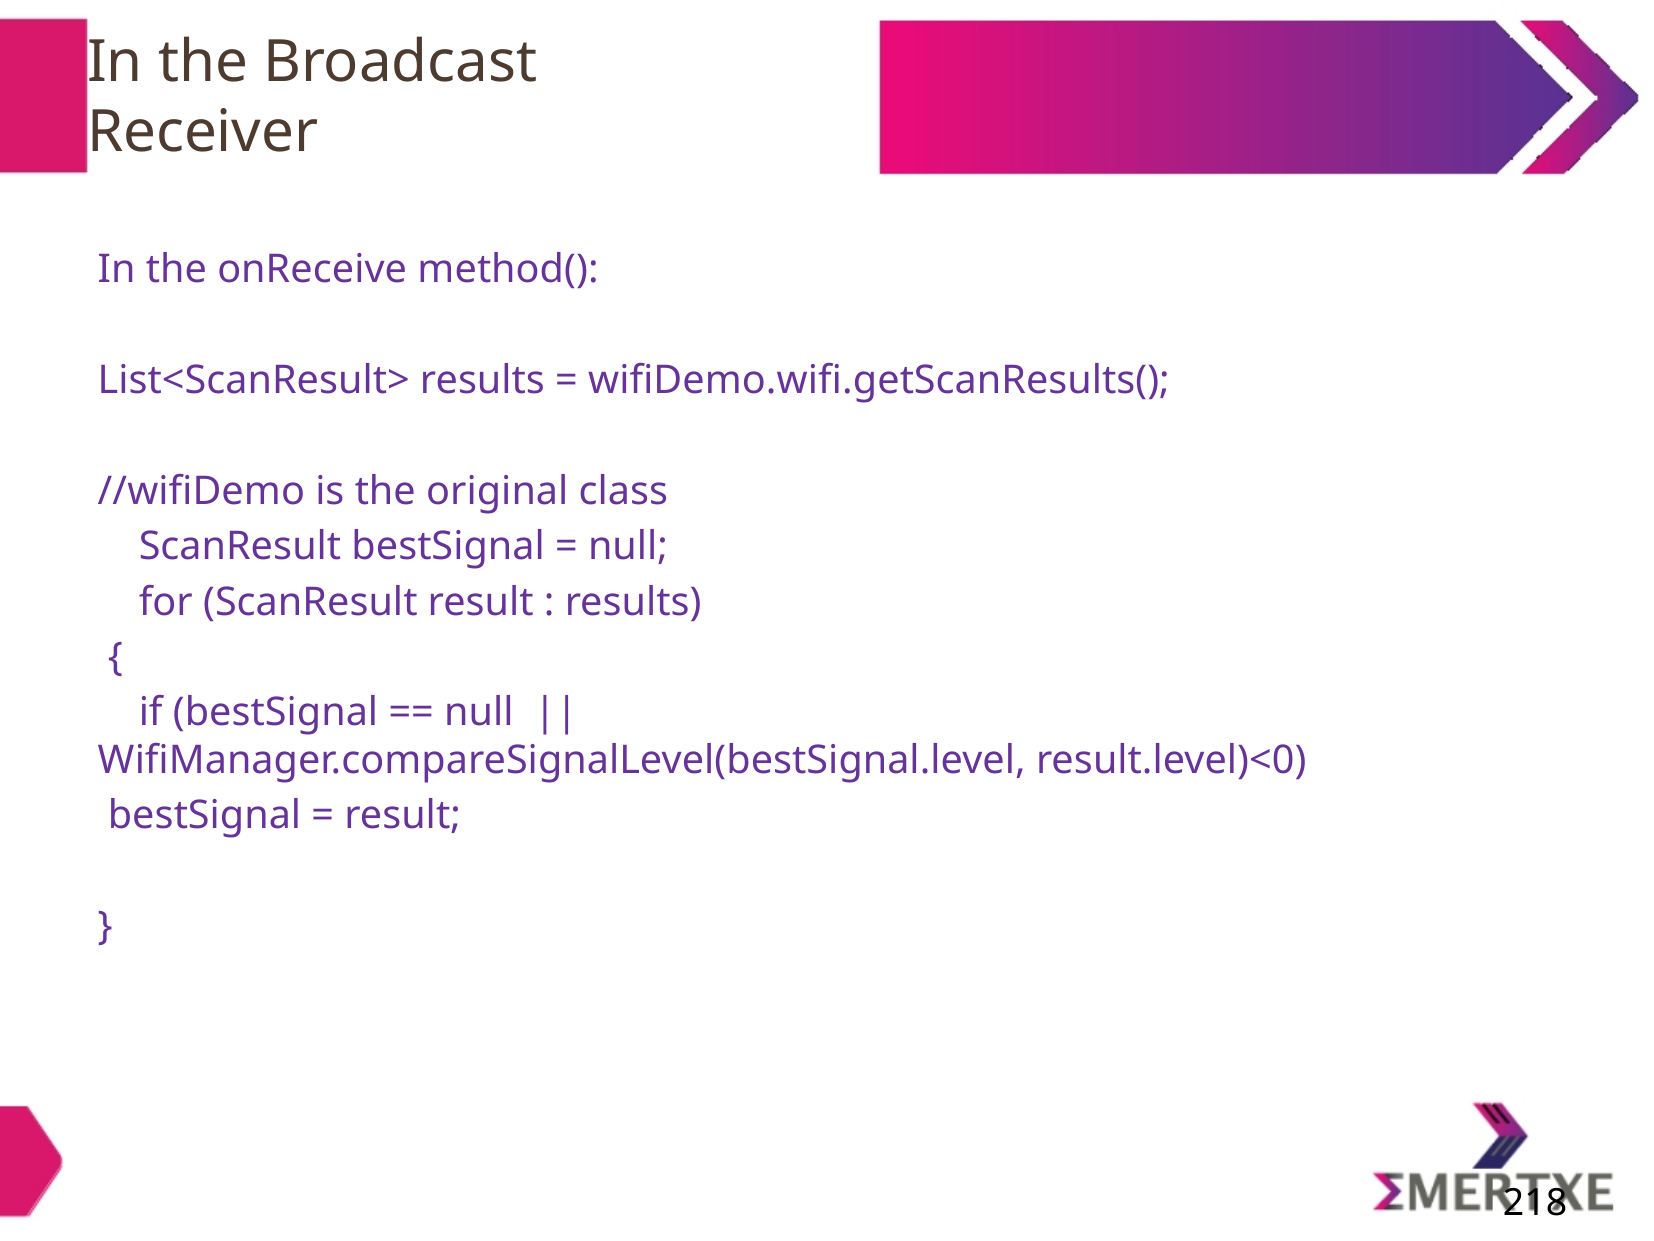

# In the Broadcast Receiver
In the onReceive method():
List<ScanResult> results = wifiDemo.wifi.getScanResults();
//wifiDemo is the original class
 ScanResult bestSignal = null;
 for (ScanResult result : results)
 {
 if (bestSignal == null || WifiManager.compareSignalLevel(bestSignal.level, result.level)<0)
 bestSignal = result;
}